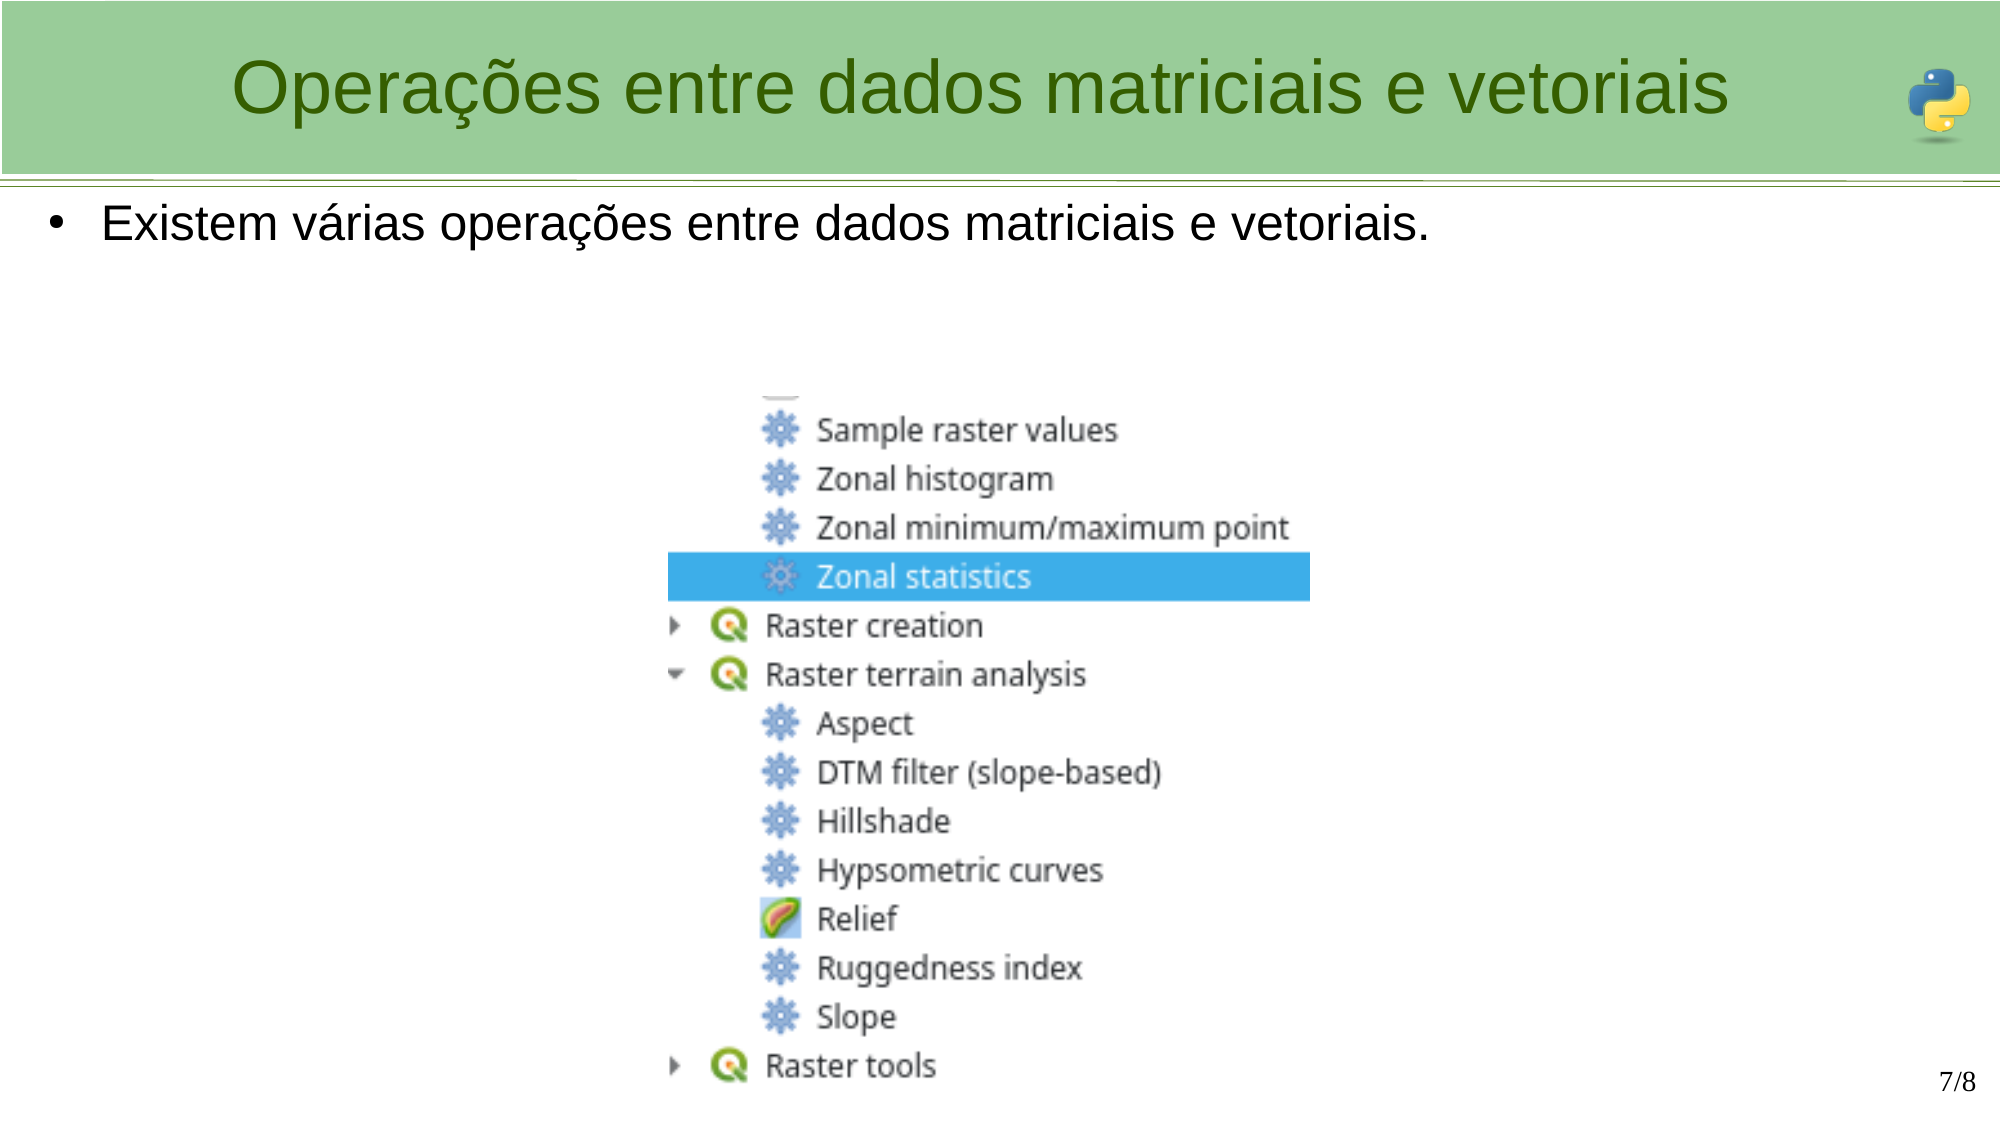

# Operações entre dados matriciais e vetoriais
Existem várias operações entre dados matriciais e vetoriais.
7